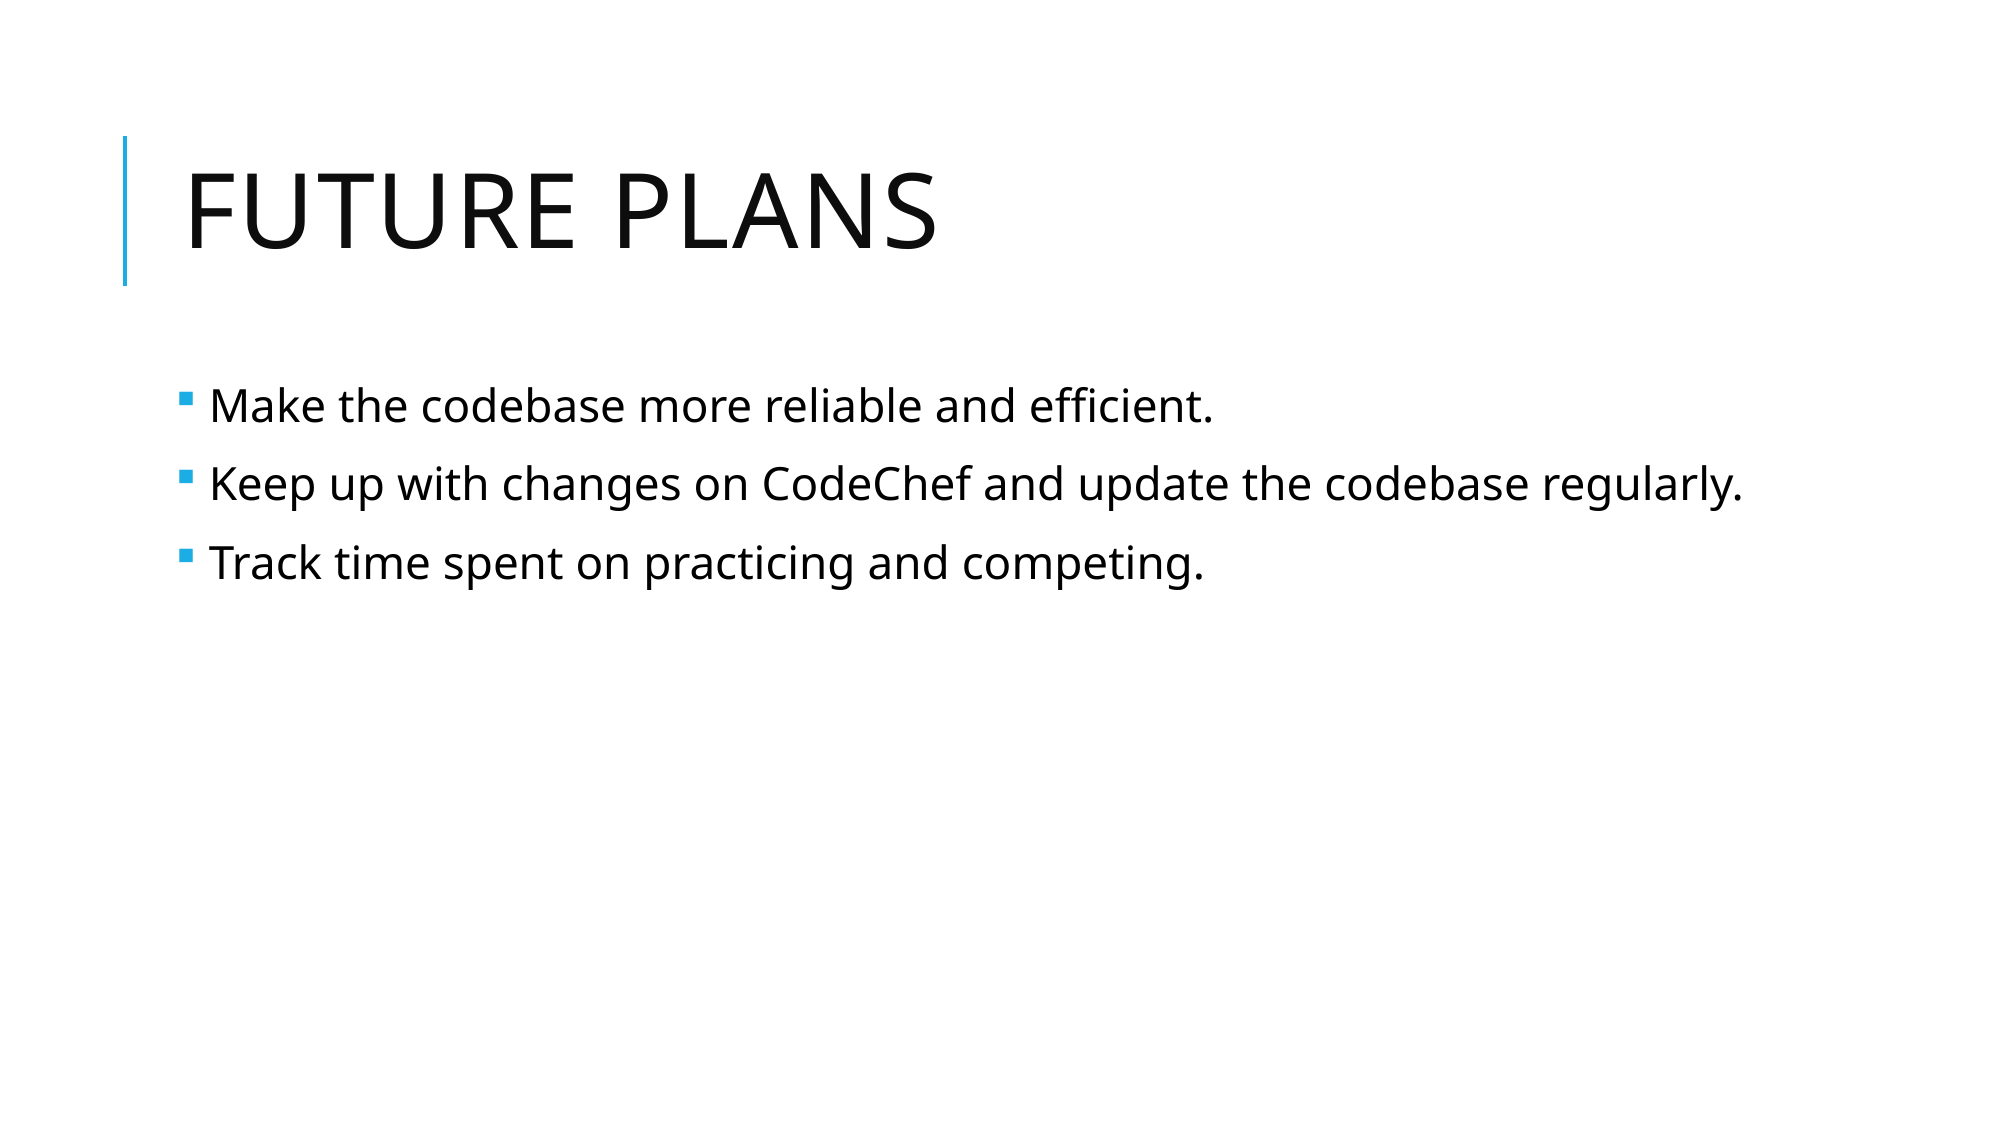

# Future plans
 Make the codebase more reliable and efficient.
 Keep up with changes on CodeChef and update the codebase regularly.
 Track time spent on practicing and competing.